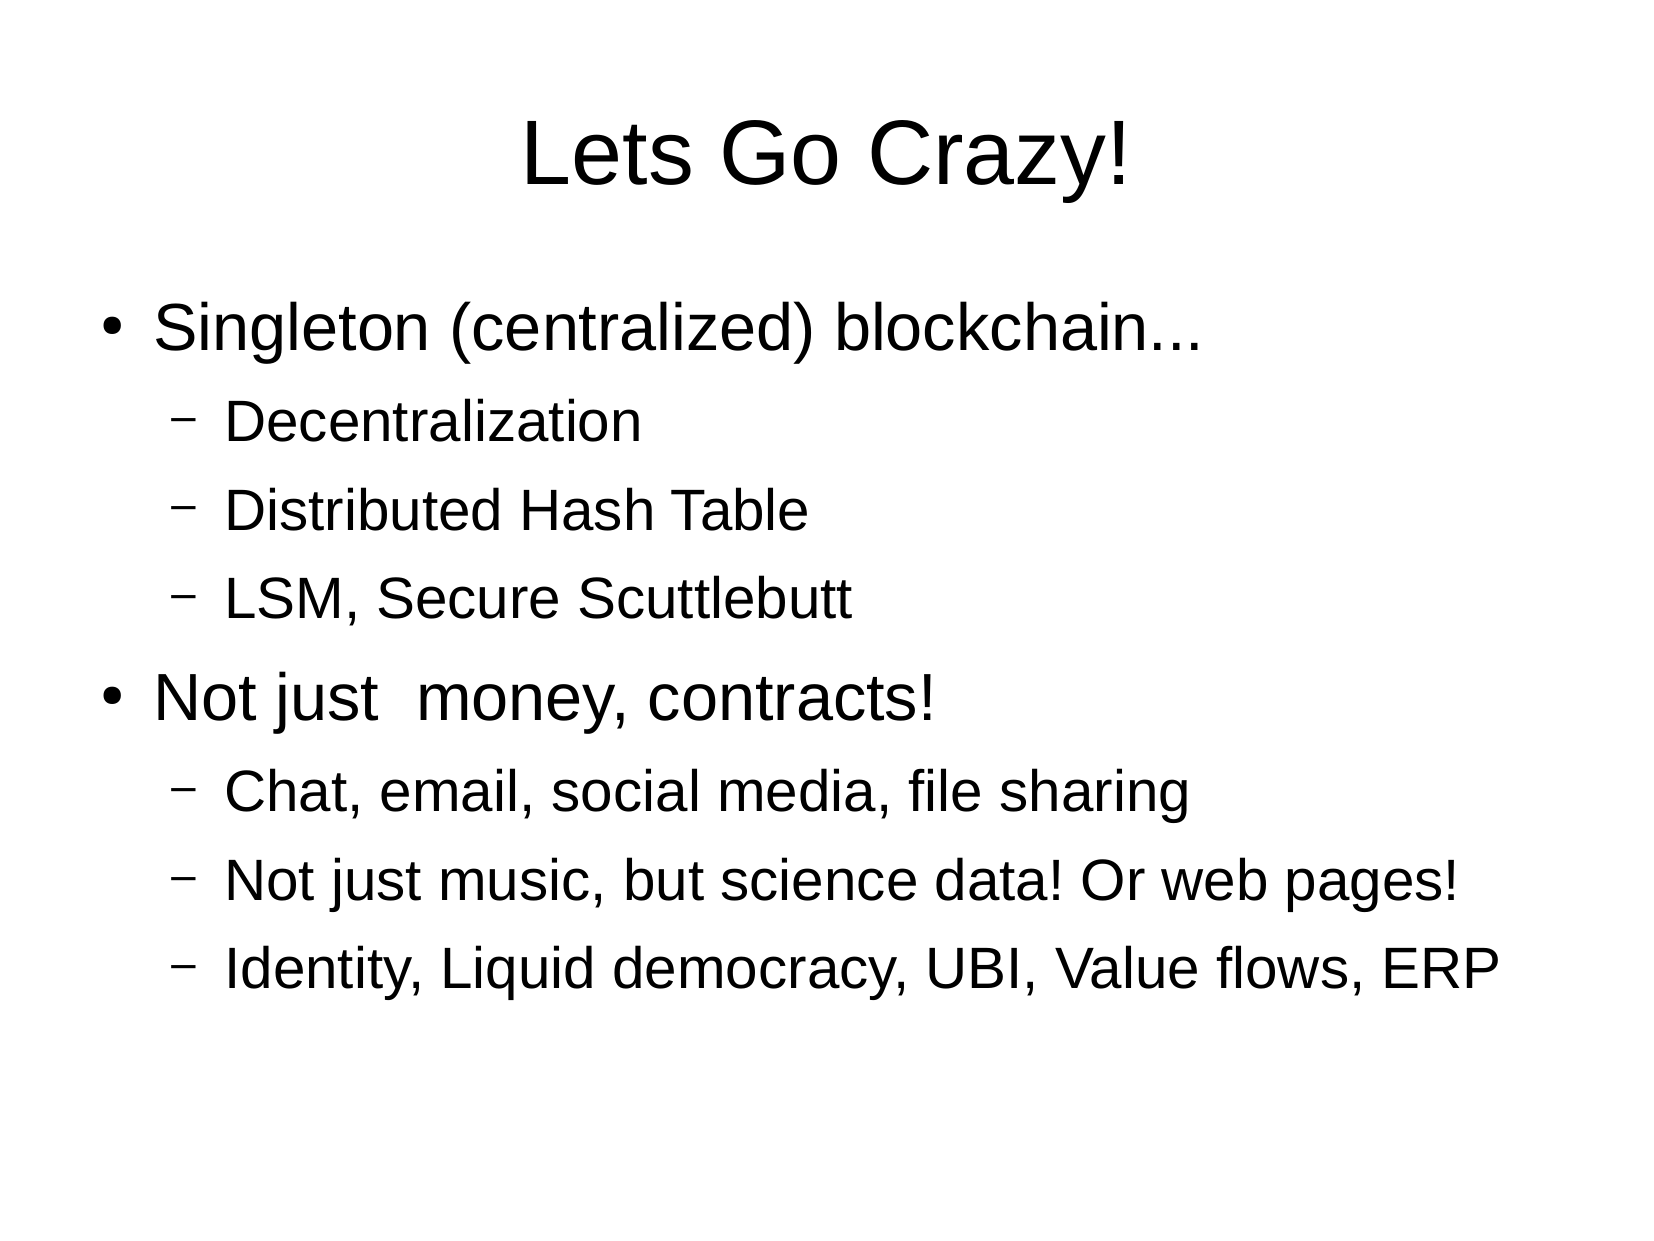

# Lets Go Crazy!
Singleton (centralized) blockchain...
Decentralization
Distributed Hash Table
LSM, Secure Scuttlebutt
Not just money, contracts!
Chat, email, social media, file sharing
Not just music, but science data! Or web pages!
Identity, Liquid democracy, UBI, Value flows, ERP